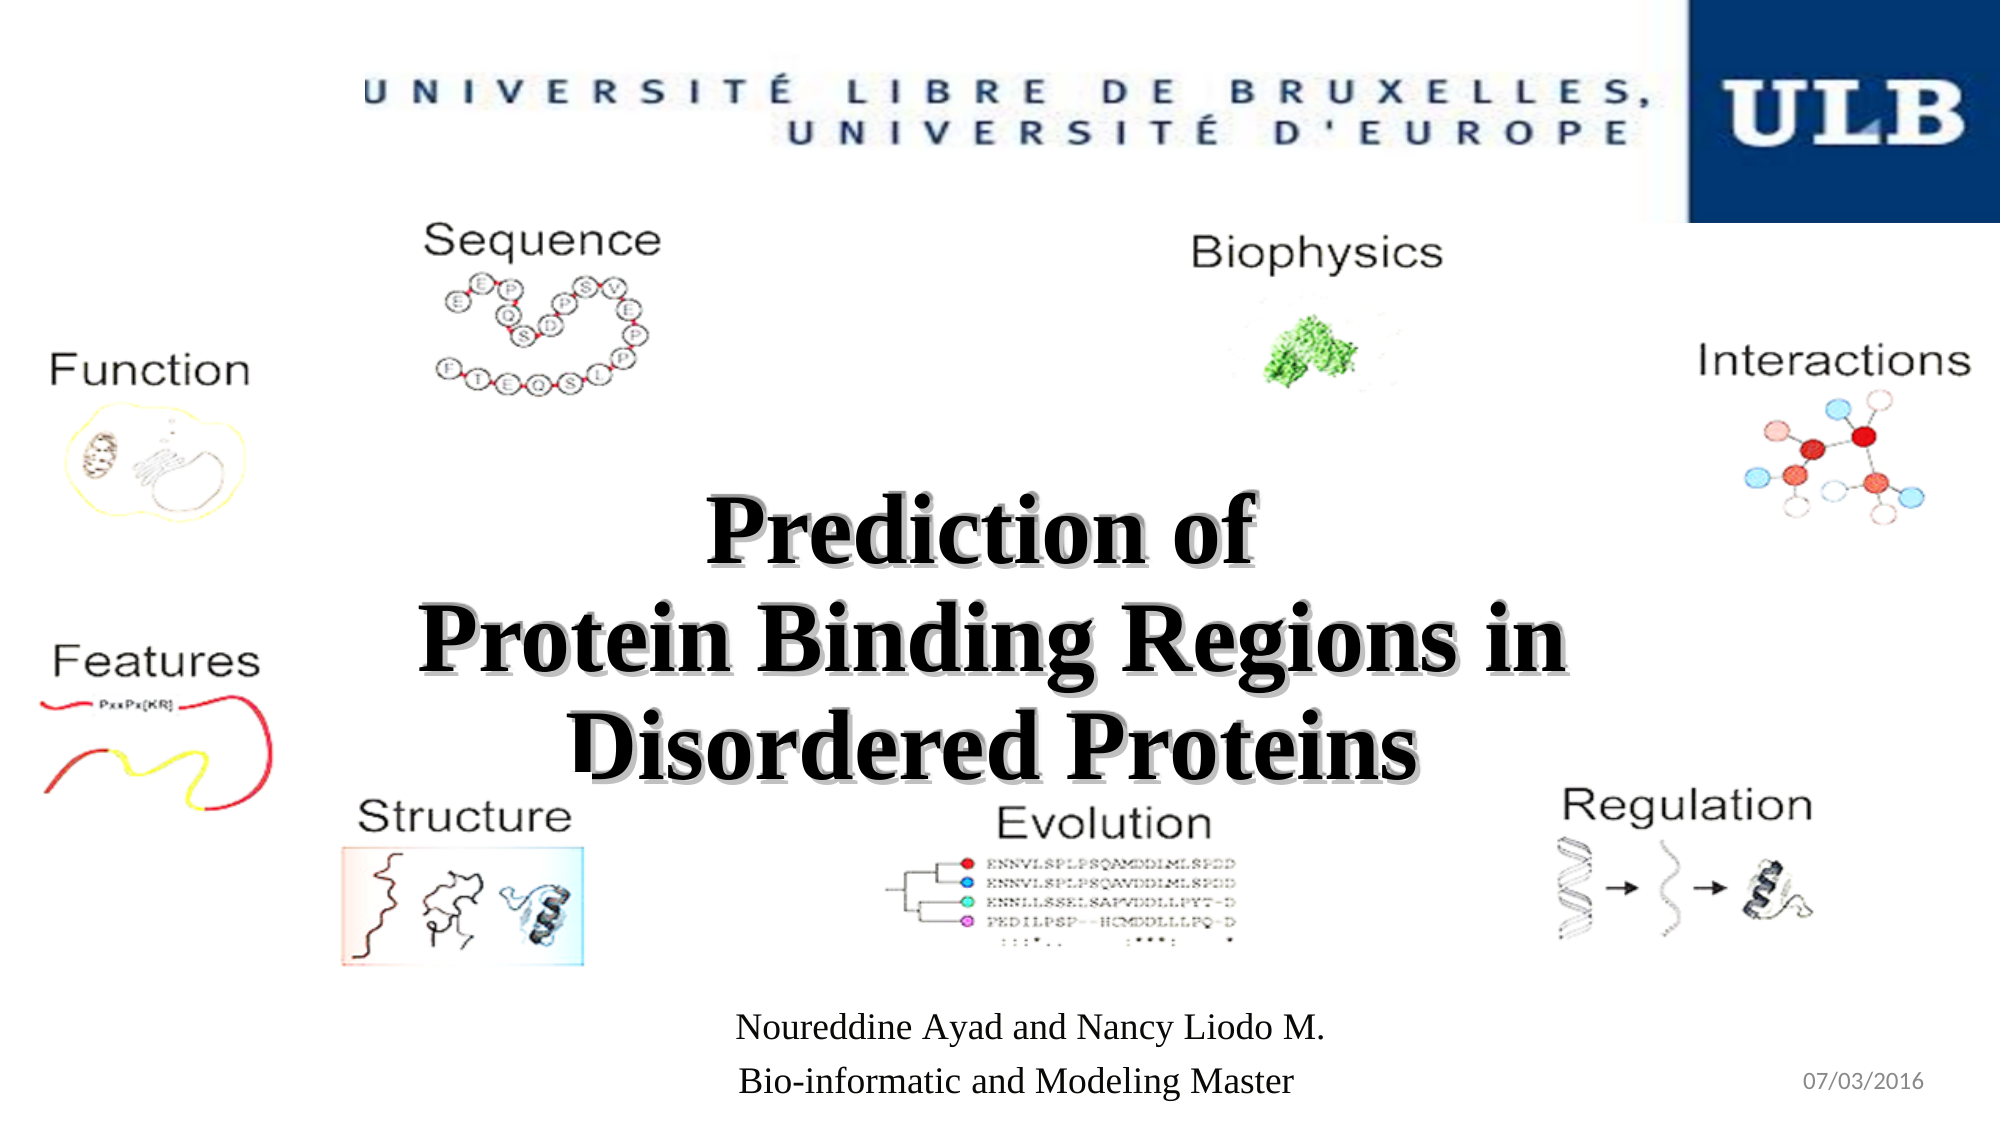

# Prediction of Protein Binding Regions in Disordered Proteins
 Noureddine Ayad and Nancy Liodo M.
Bio-informatic and Modeling Master
07/03/2016